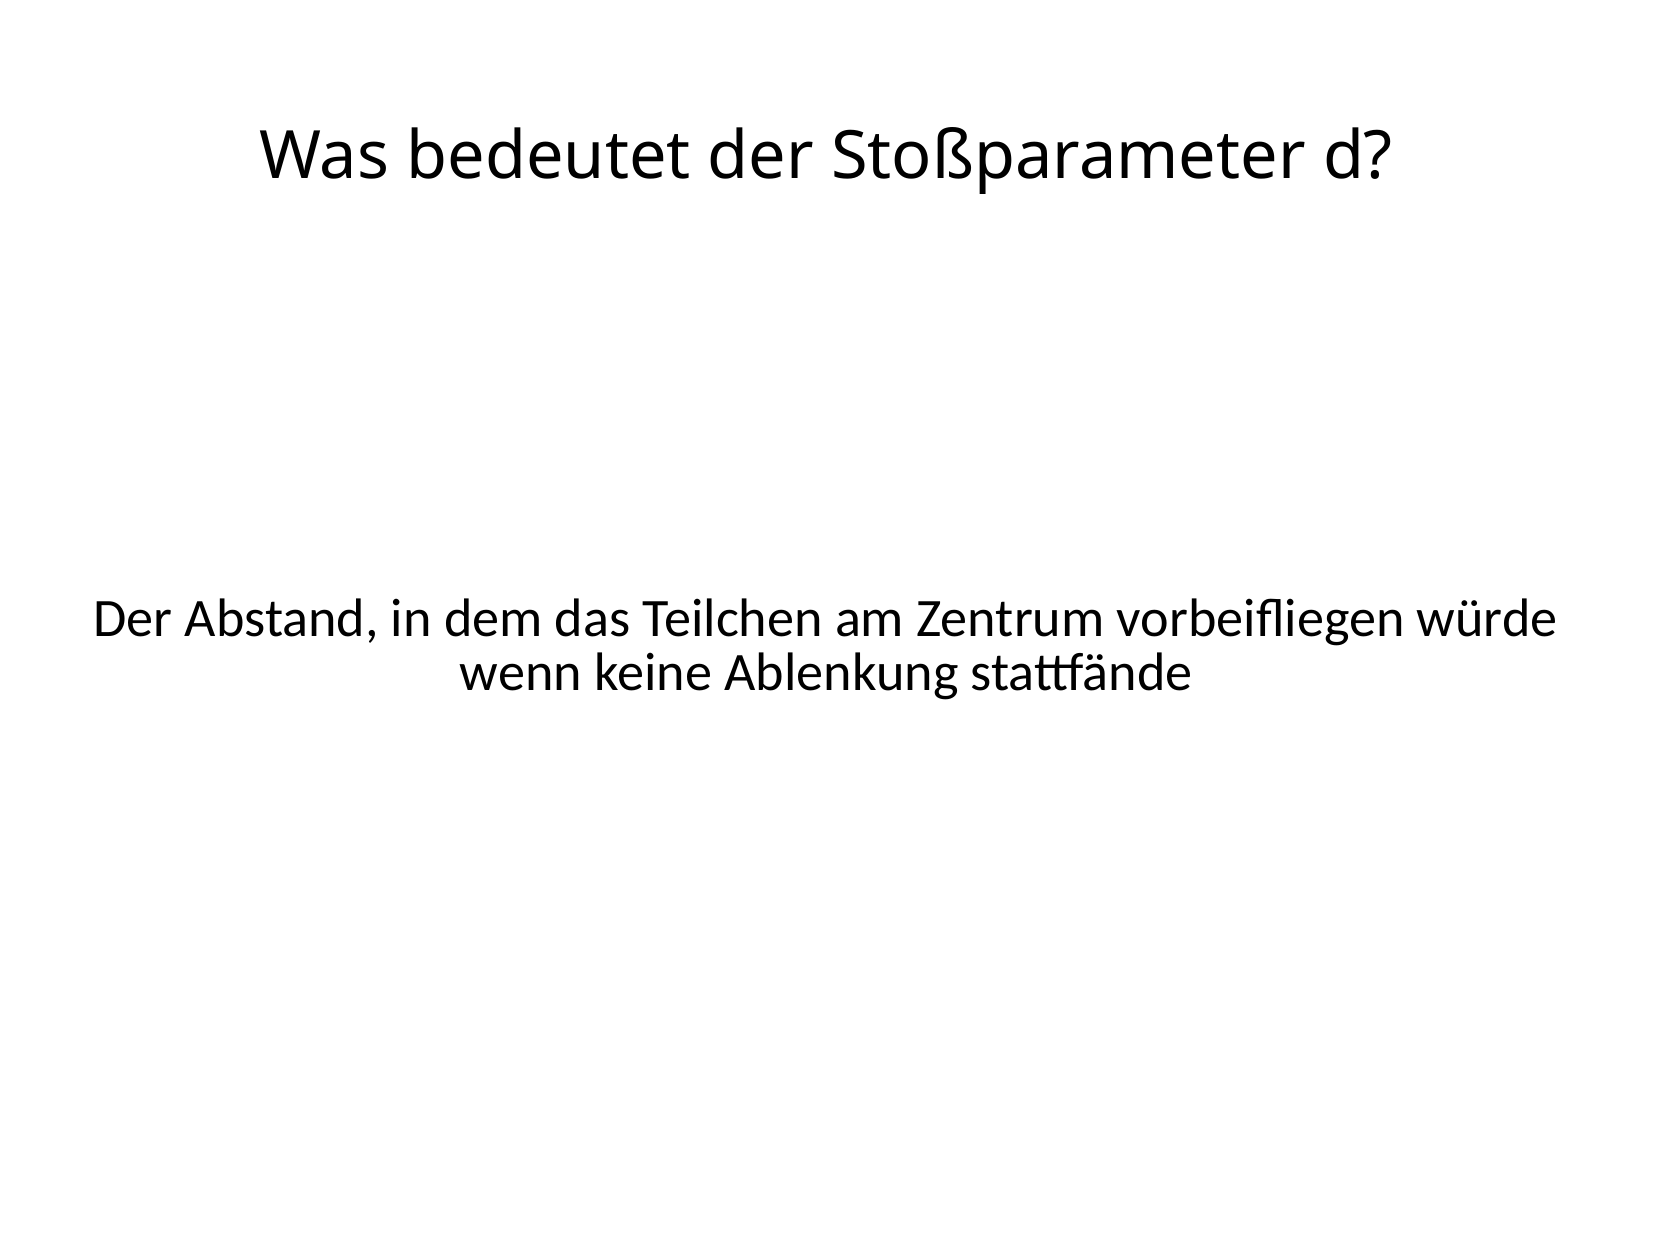

# Was bedeutet der Stoßparameter d?
Der Abstand, in dem das Teilchen am Zentrum vorbeifliegen würde wenn keine Ablenkung stattfände